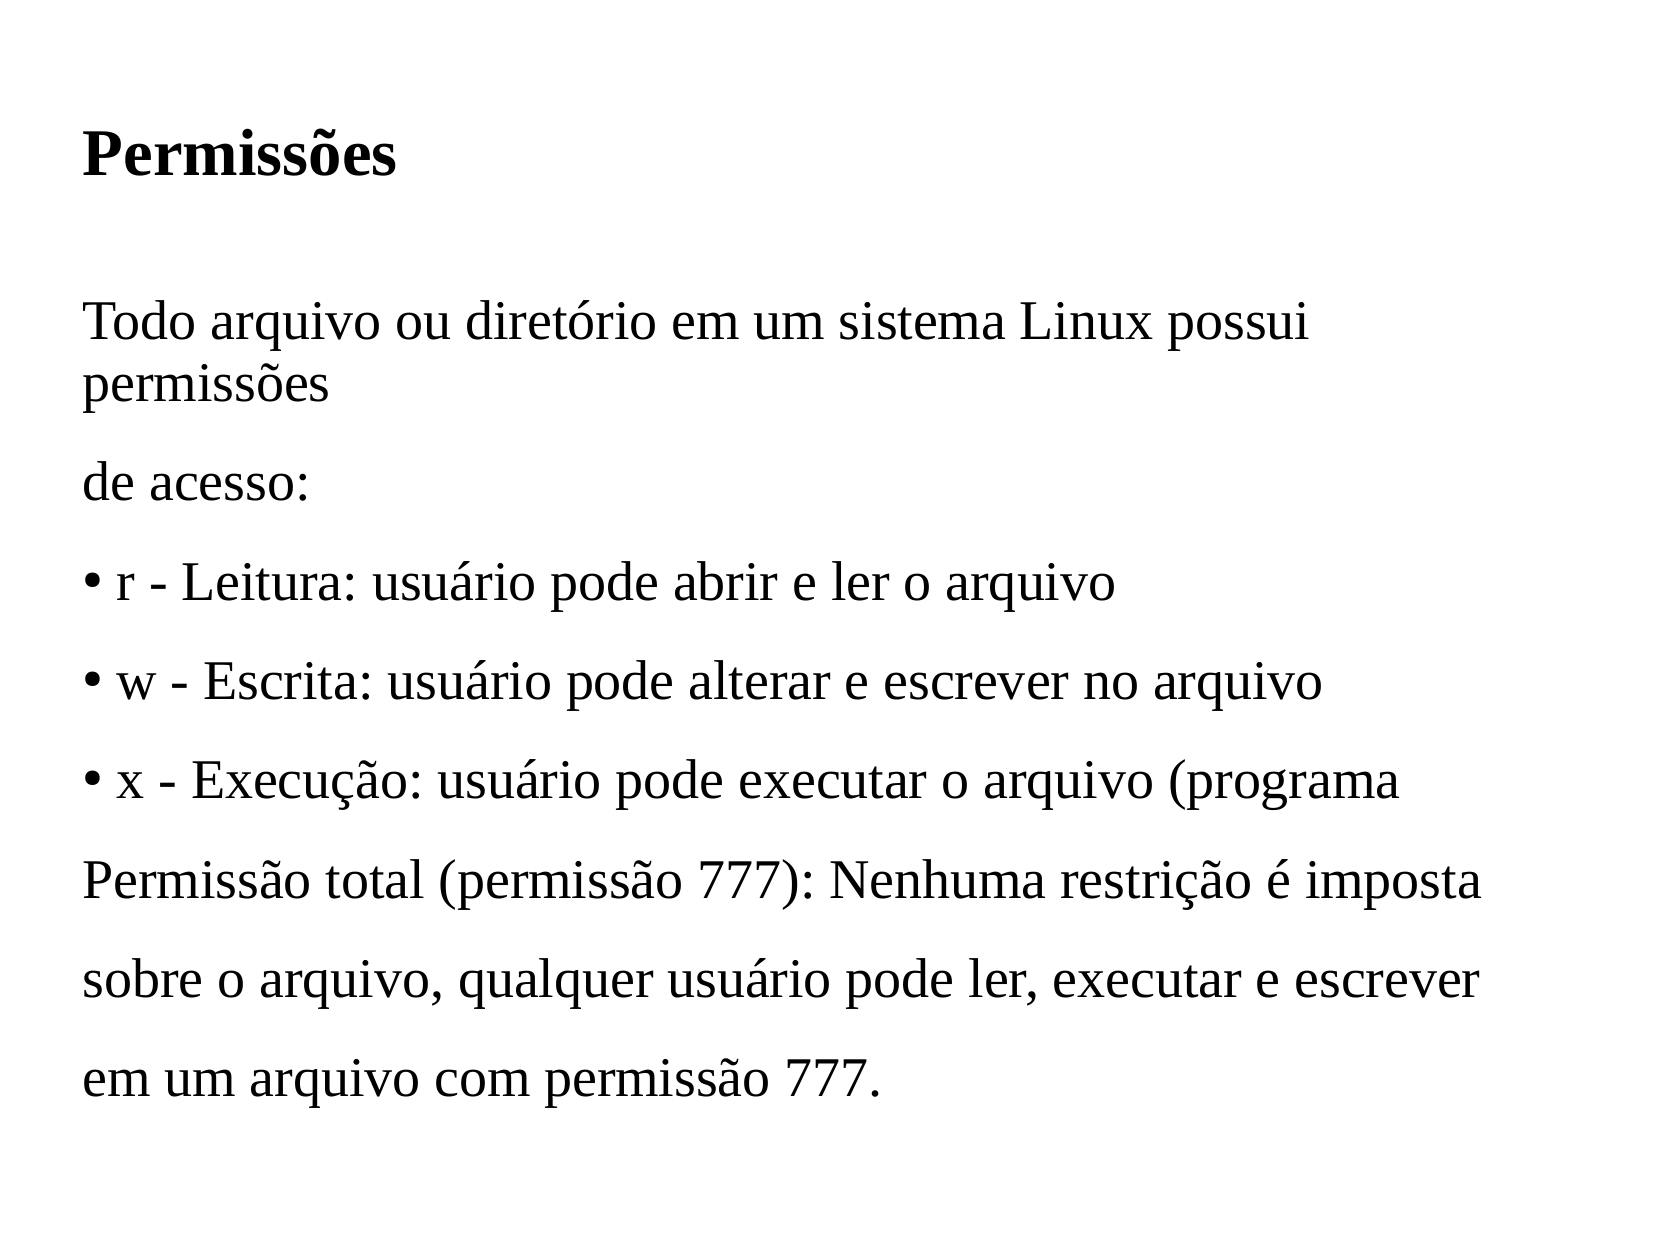

# Permissões
Todo arquivo ou diretório em um sistema Linux possui permissões
de acesso:
r - Leitura: usuário pode abrir e ler o arquivo
w - Escrita: usuário pode alterar e escrever no arquivo
x - Execução: usuário pode executar o arquivo (programa
Permissão total (permissão 777): Nenhuma restrição é imposta
sobre o arquivo, qualquer usuário pode ler, executar e escrever
em um arquivo com permissão 777.